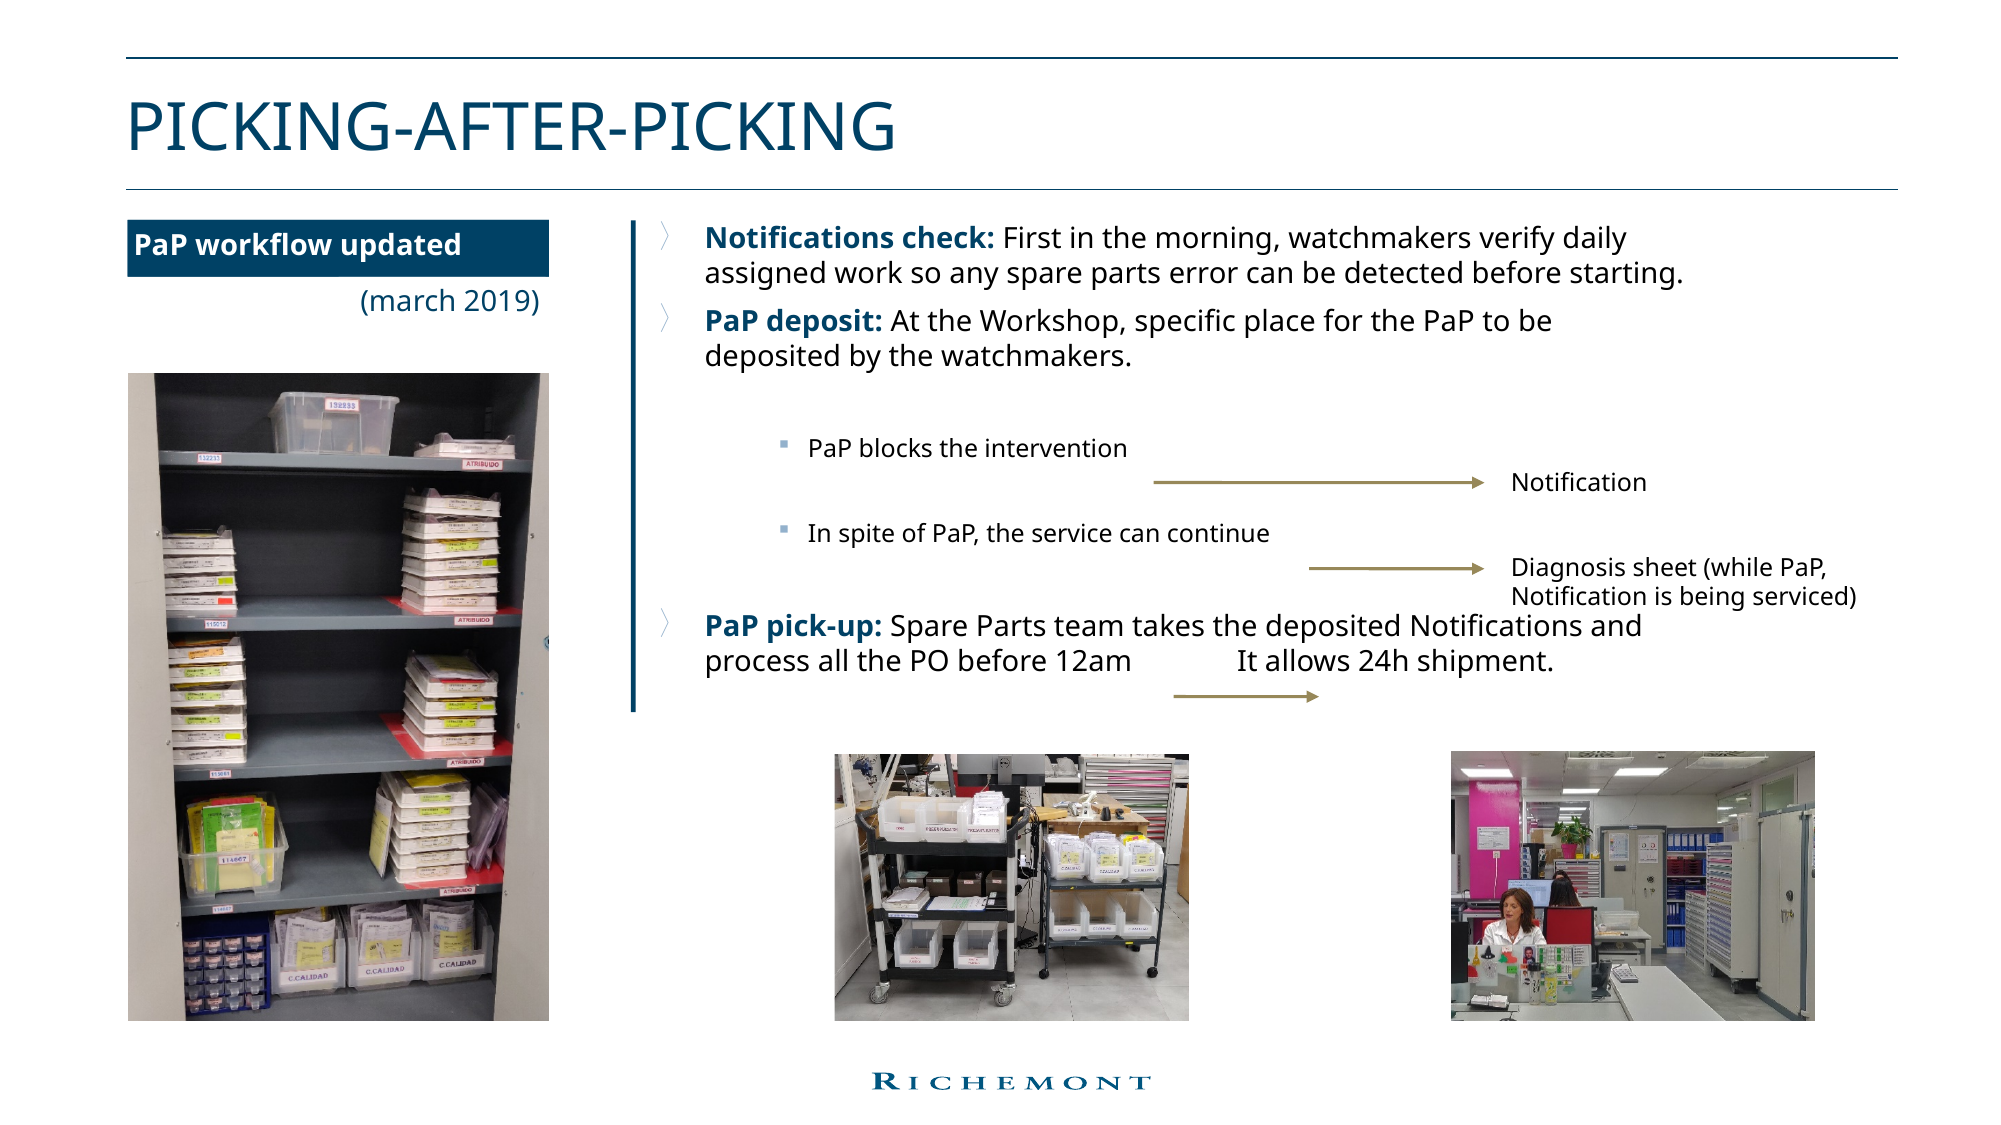

# Picking-after-picking
Achiving lower PaP ratings
PaP workflow updated
Notifications check: First in the morning, watchmakers verify daily assigned work so any spare parts error can be detected before starting.
PaP deposit: At the Workshop, specific place for the PaP to be deposited by the watchmakers.
PaP blocks the intervention
In spite of PaP, the service can continue
PaP pick-up: Spare Parts team takes the deposited Notifications and process all the PO before 12am 	 It allows 24h shipment.
(march 2019)
Notification
Diagnosis sheet (while PaP, Notification is being serviced)